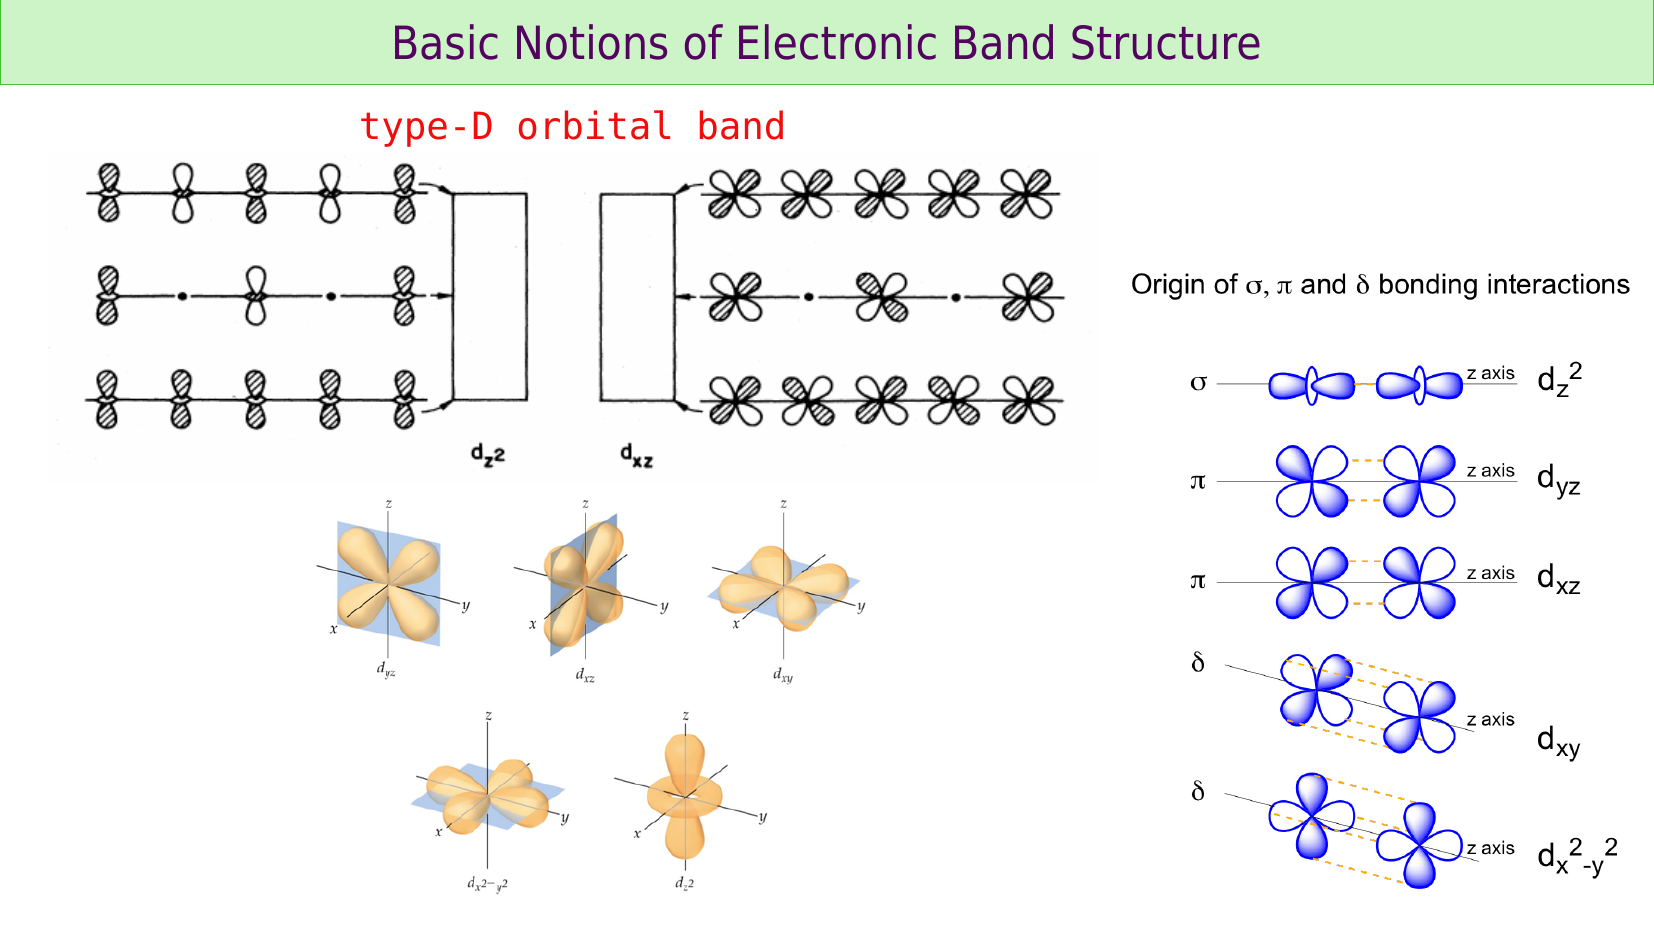

Basic Notions of Electronic Band Structure
type-D orbital band